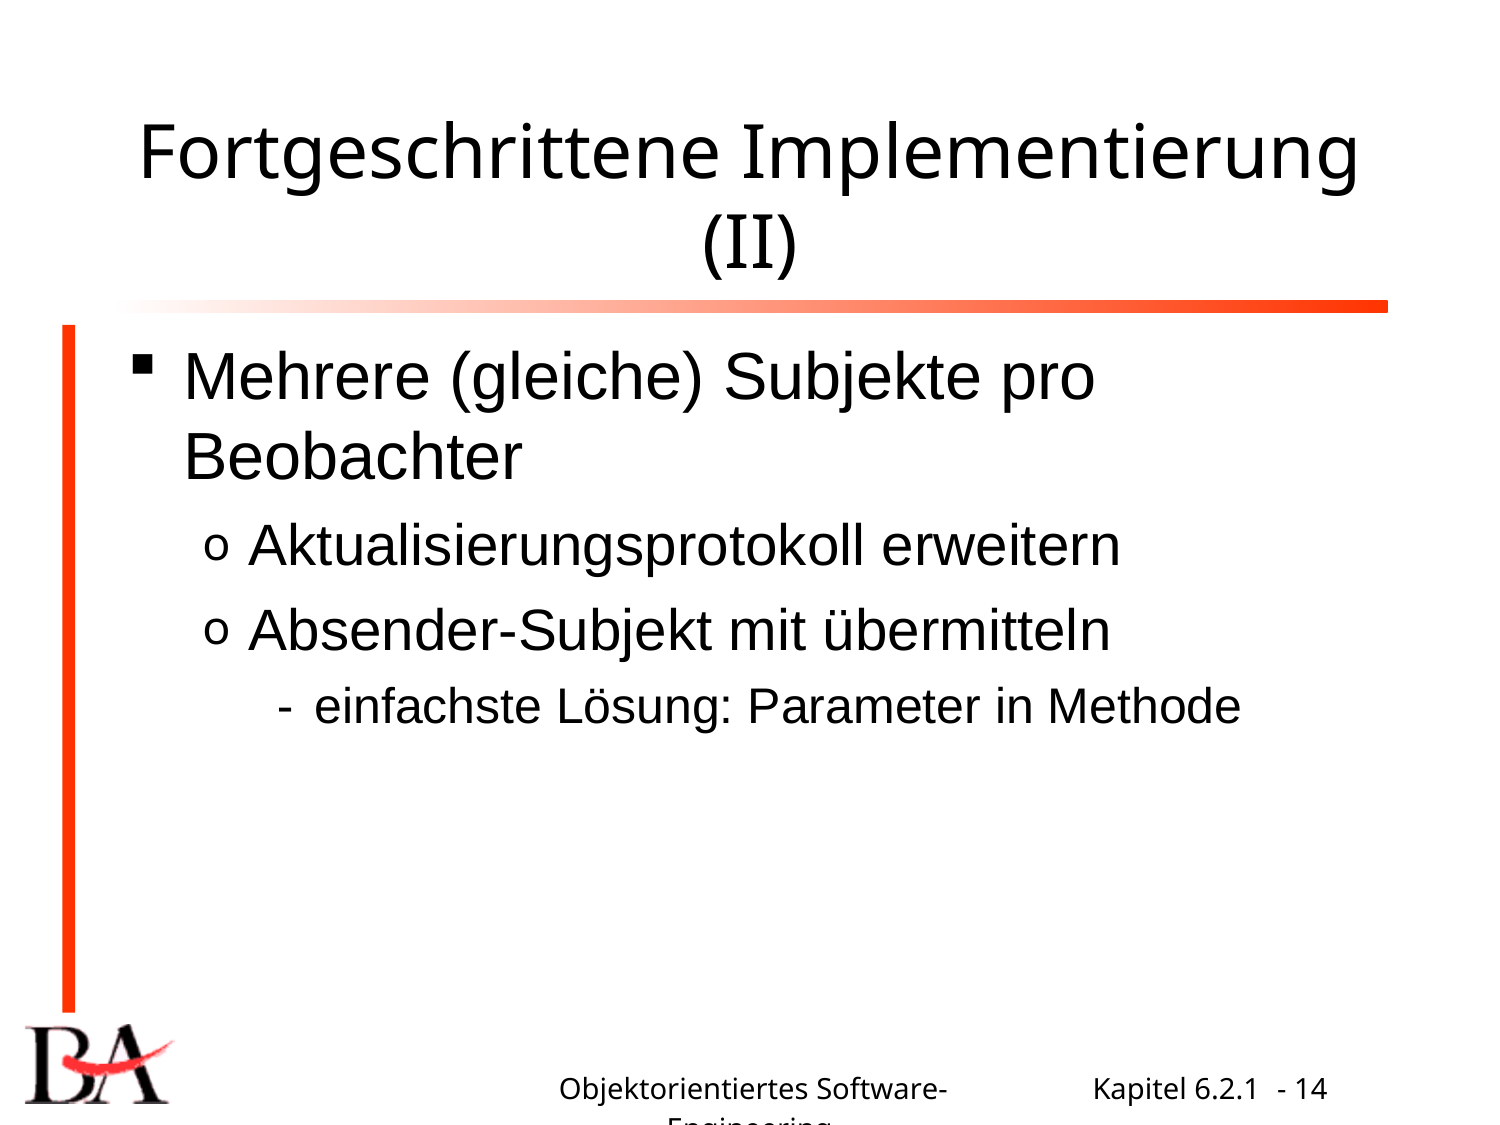

# Fortgeschrittene Implementierung (II)
Mehrere (gleiche) Subjekte pro Beobachter
Aktualisierungsprotokoll erweitern
Absender-Subjekt mit übermitteln
einfachste Lösung: Parameter in Methode
14